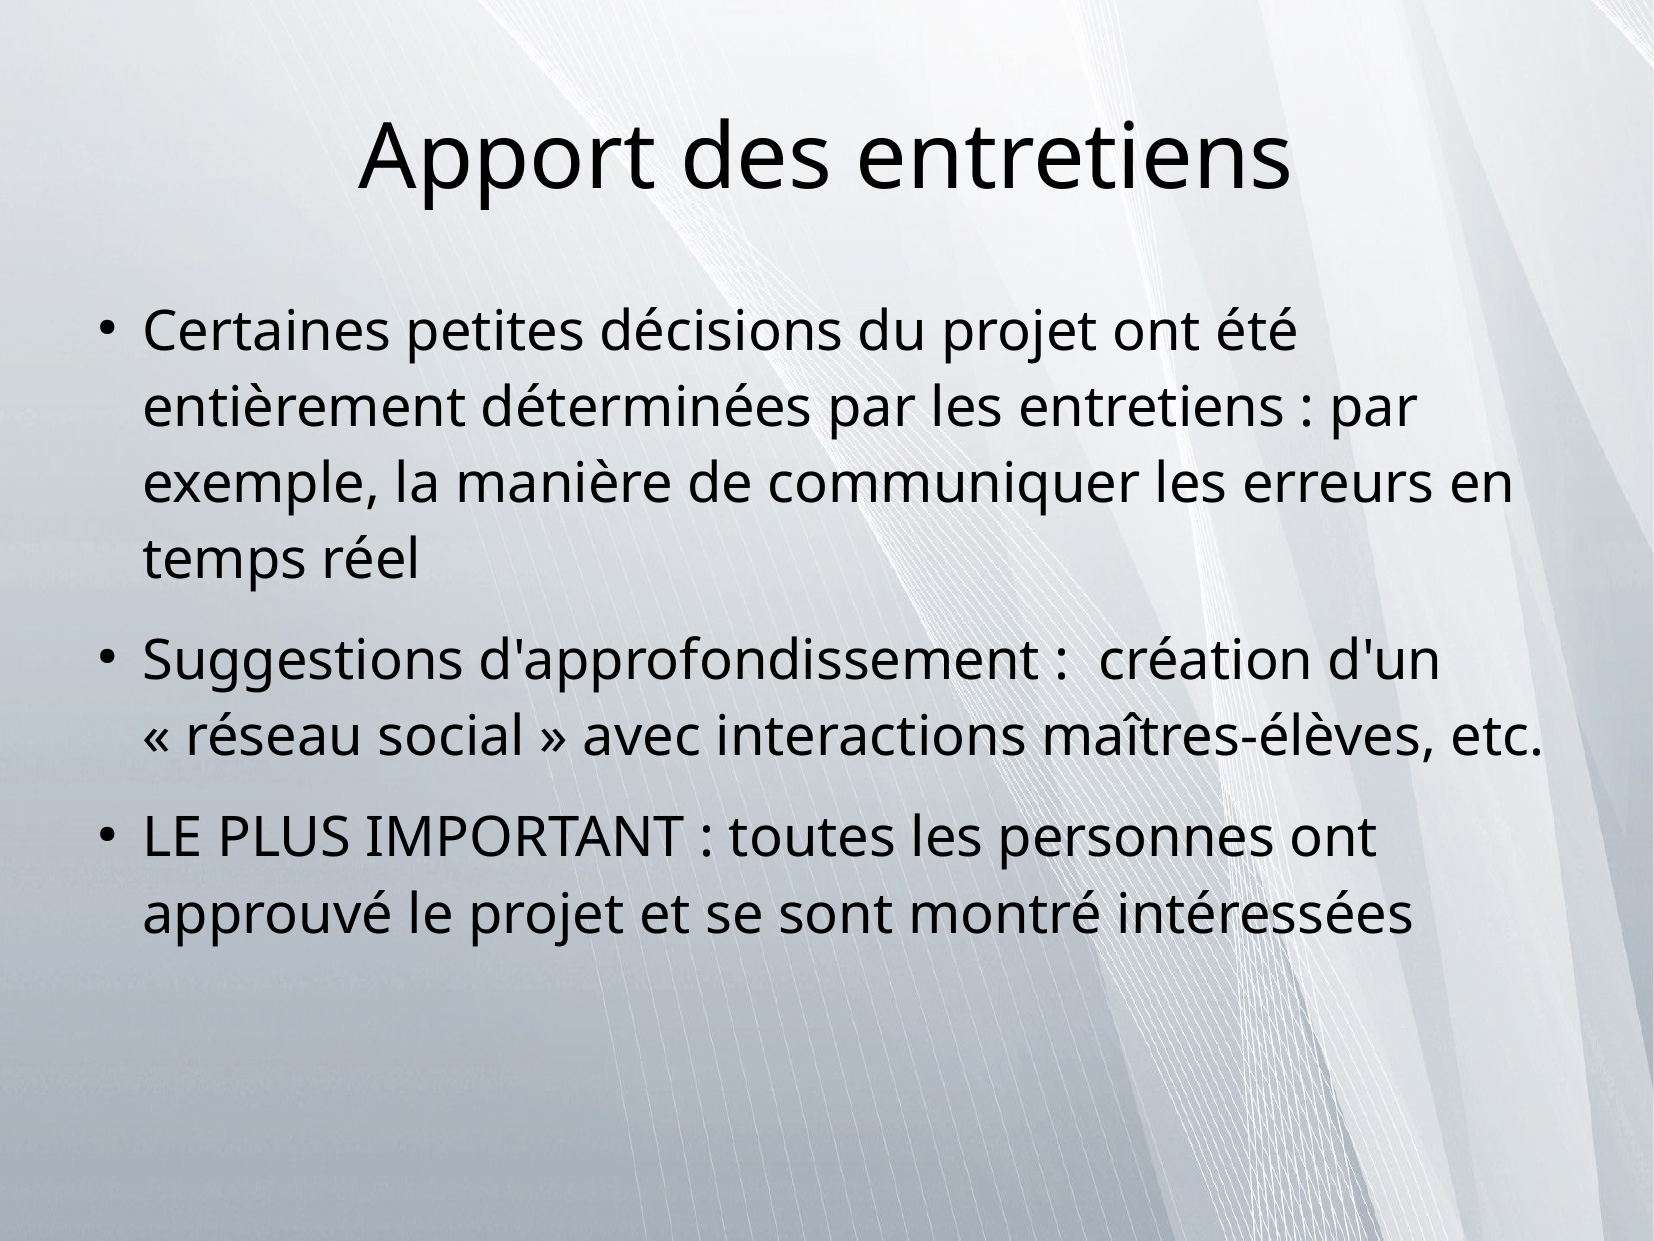

# Apport des entretiens
Certaines petites décisions du projet ont été entièrement déterminées par les entretiens : par exemple, la manière de communiquer les erreurs en temps réel
Suggestions d'approfondissement : création d'un « réseau social » avec interactions maîtres-élèves, etc.
LE PLUS IMPORTANT : toutes les personnes ont approuvé le projet et se sont montré intéressées